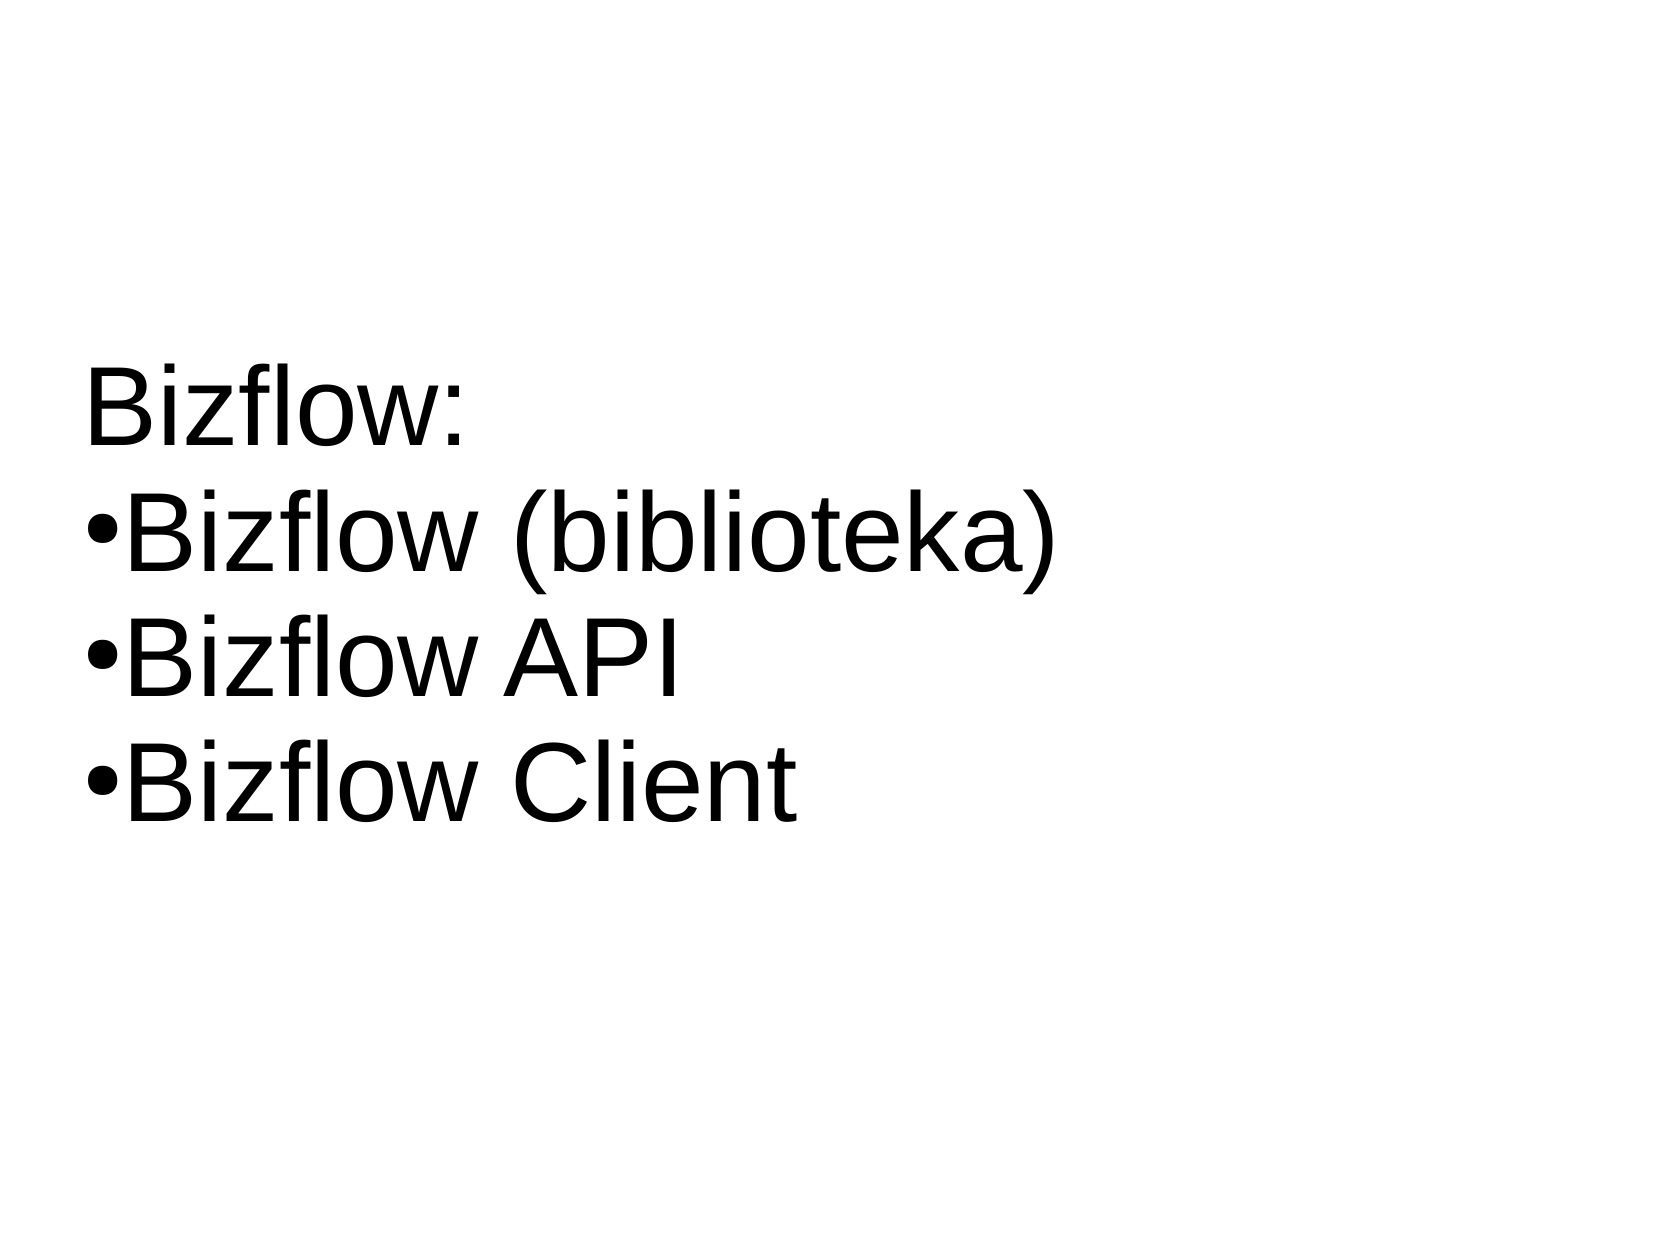

# Bizflow:
Bizflow (biblioteka)
Bizflow API
Bizflow Client